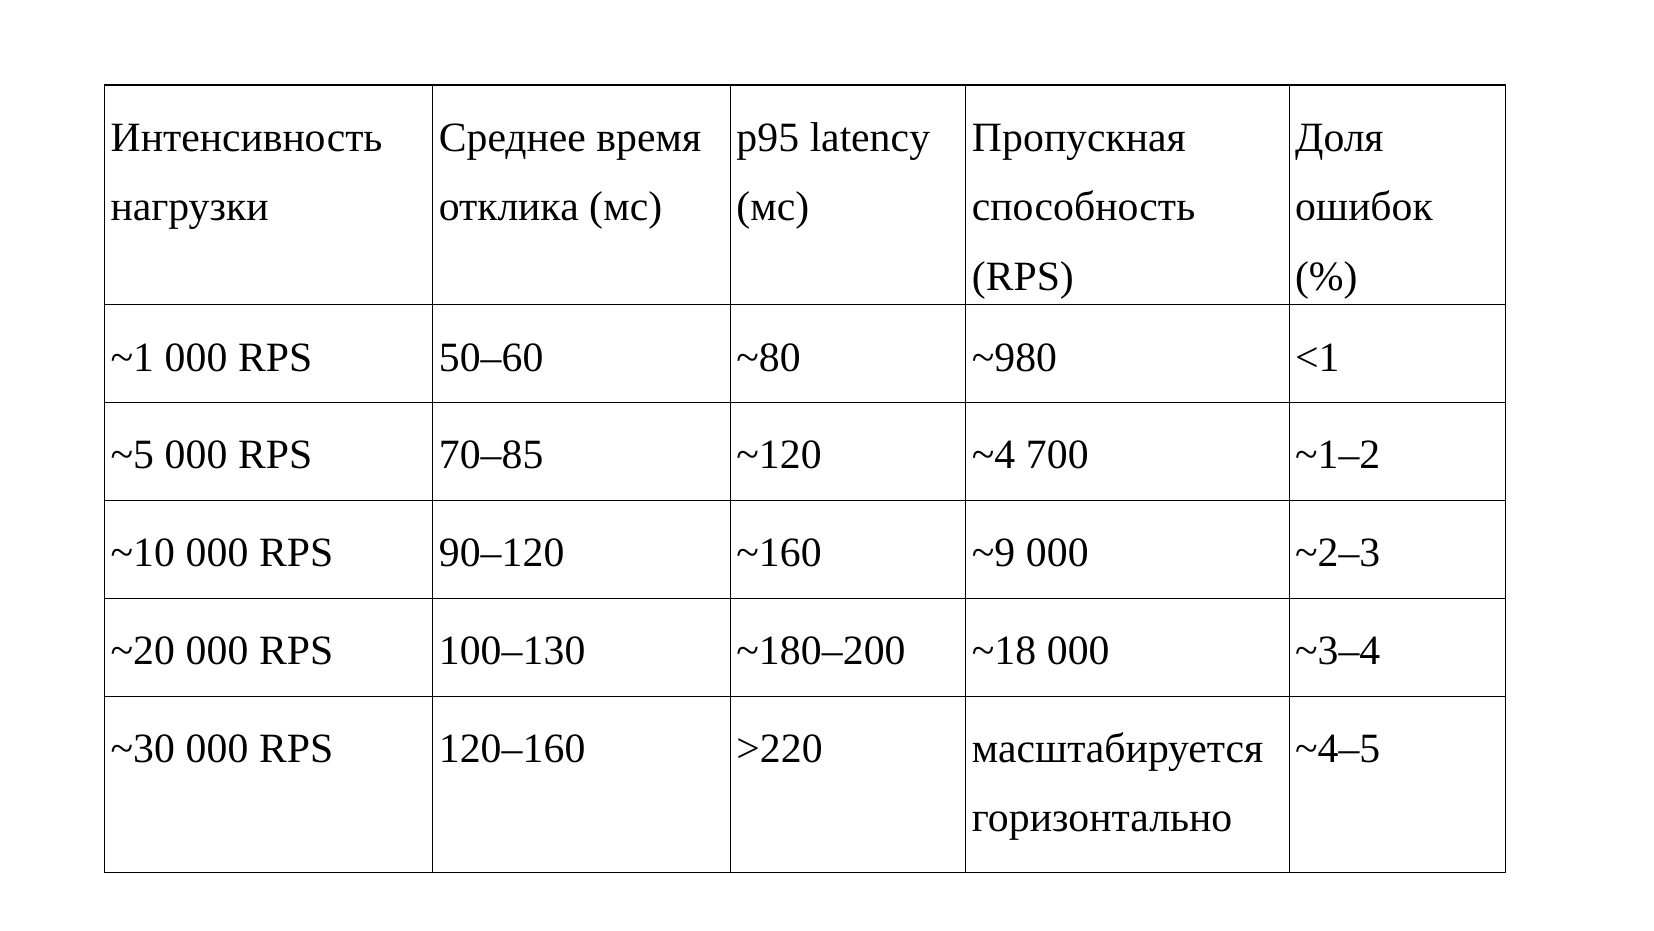

| Интенсивность нагрузки | Среднее время отклика (мс) | p95 latency (мс) | Пропускная способность (RPS) | Доля ошибок (%) |
| --- | --- | --- | --- | --- |
| ~1 000 RPS | 50–60 | ~80 | ~980 | <1 |
| ~5 000 RPS | 70–85 | ~120 | ~4 700 | ~1–2 |
| ~10 000 RPS | 90–120 | ~160 | ~9 000 | ~2–3 |
| ~20 000 RPS | 100–130 | ~180–200 | ~18 000 | ~3–4 |
| ~30 000 RPS | 120–160 | >220 | масштабируется горизонтально | ~4–5 |